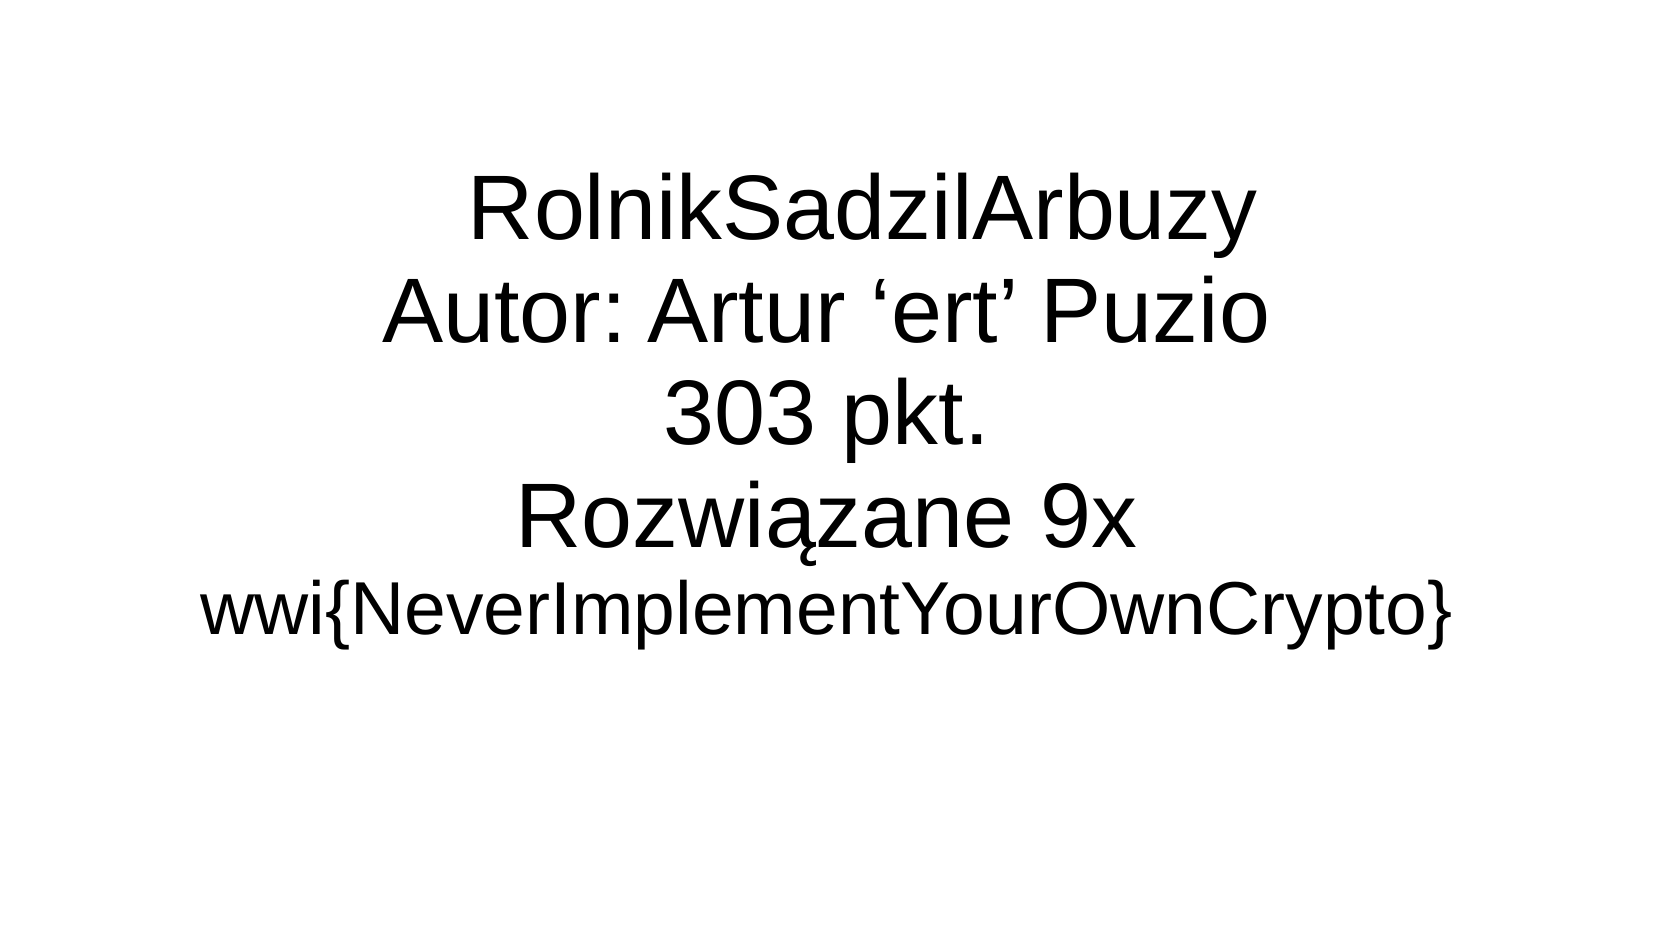

# RolnikSadzilArbuzy
Autor: Artur ‘ert’ Puzio
303 pkt.
Rozwiązane 9x
wwi{NeverImplementYourOwnCrypto}